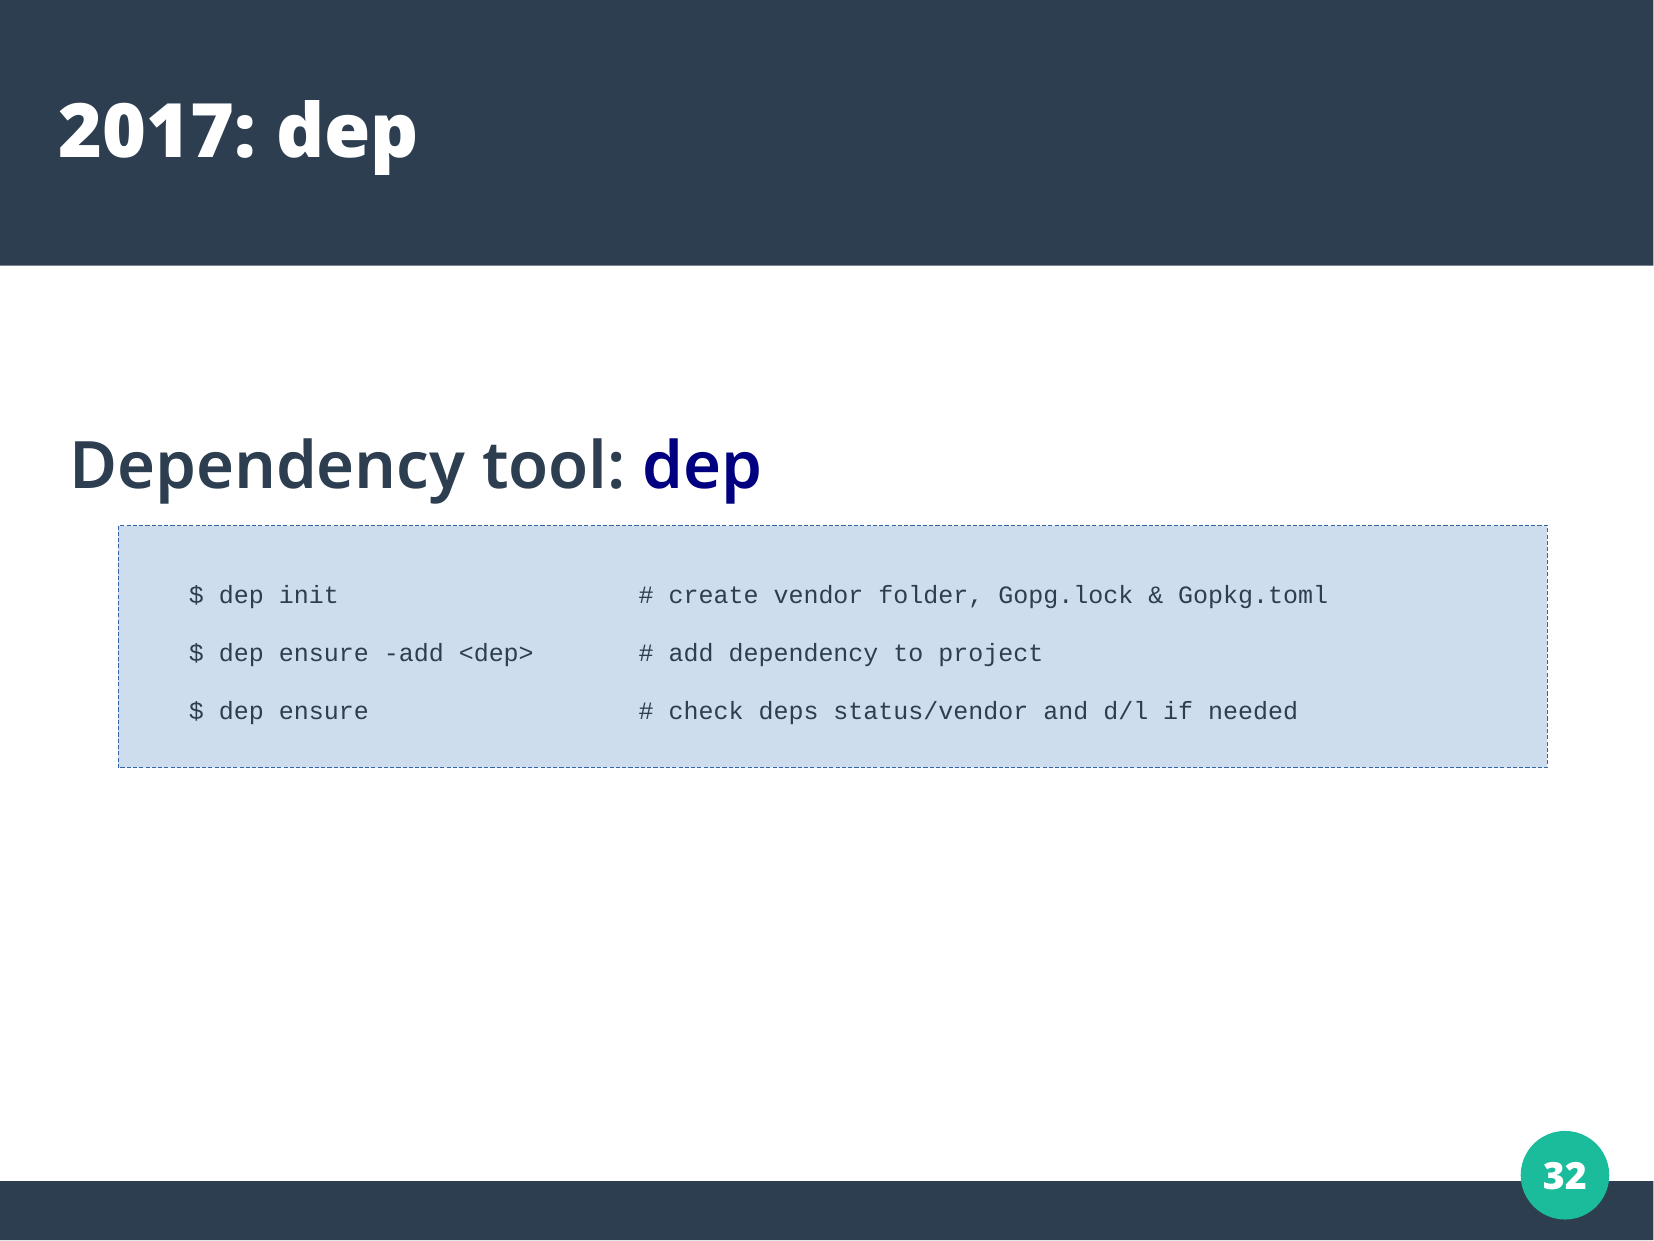

# 2017: dep
Dependency tool: dep
$ dep init # create vendor folder, Gopg.lock & Gopkg.toml
$ dep ensure -add <dep> # add dependency to project
$ dep ensure # check deps status/vendor and d/l if needed
32